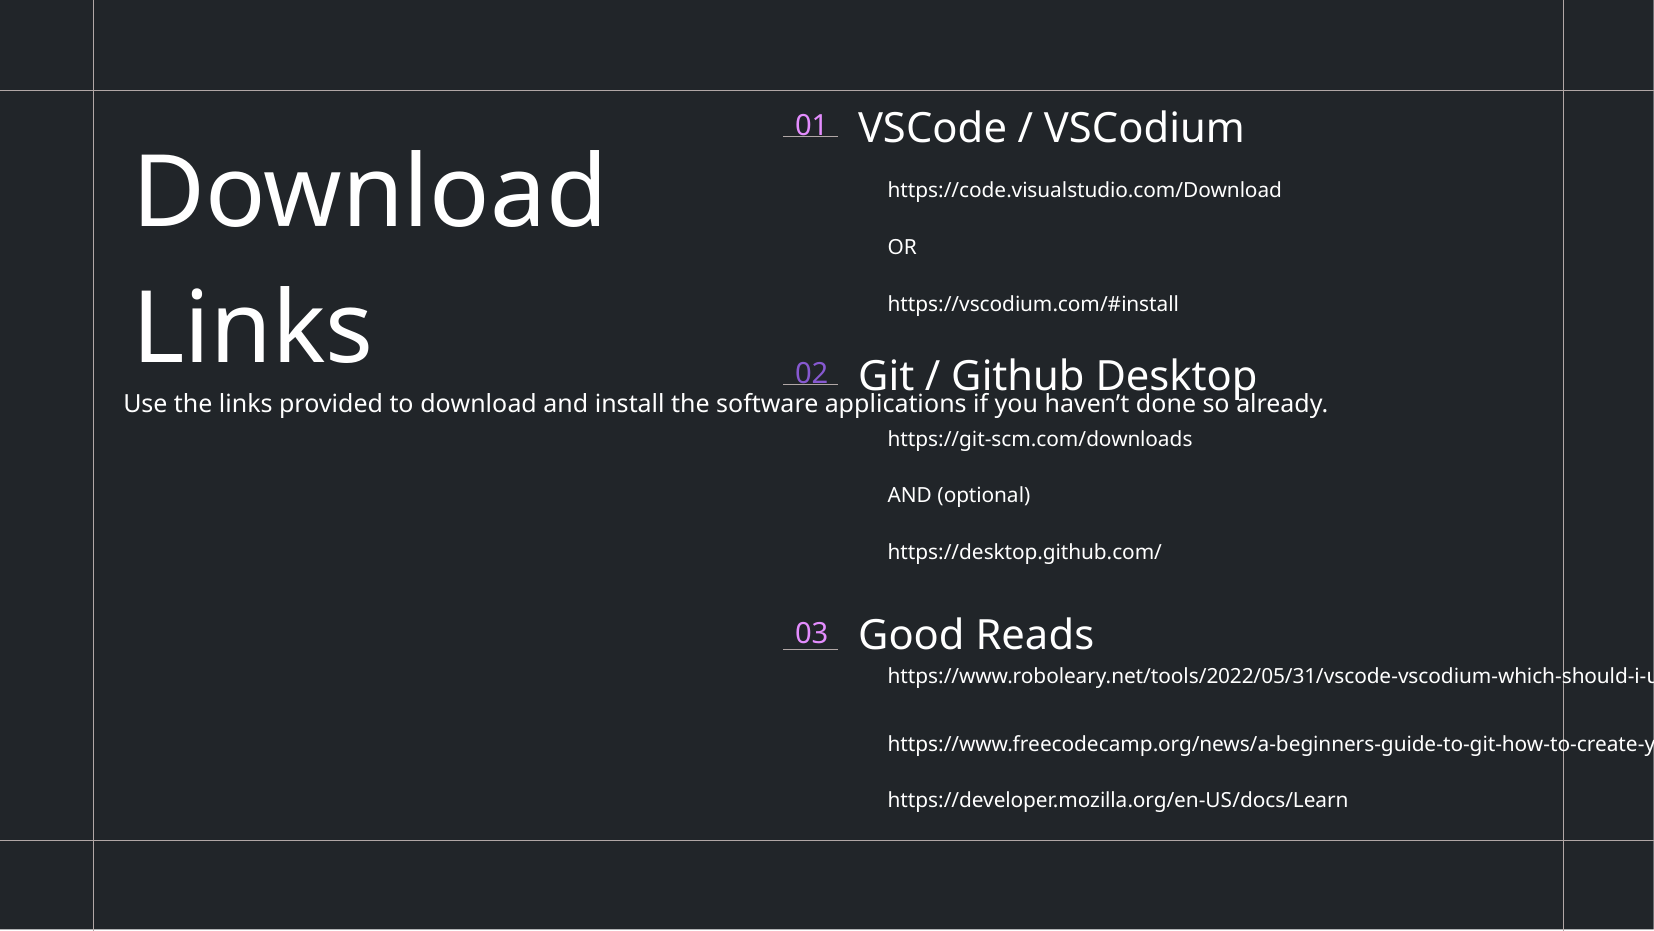

VSCode / VSCodium
01
Download
Links
https://code.visualstudio.com/Download
OR
https://vscodium.com/#install
Git / Github Desktop
02
Use the links provided to download and install the software applications if you haven’t done so already.
https://git-scm.com/downloads
AND (optional)
https://desktop.github.com/
Good Reads
03
https://www.roboleary.net/tools/2022/05/31/vscode-vscodium-which-should-i-use.html
https://www.freecodecamp.org/news/a-beginners-guide-to-git-how-to-create-your-first-github-project-c3ff53f56861/
https://developer.mozilla.org/en-US/docs/Learn